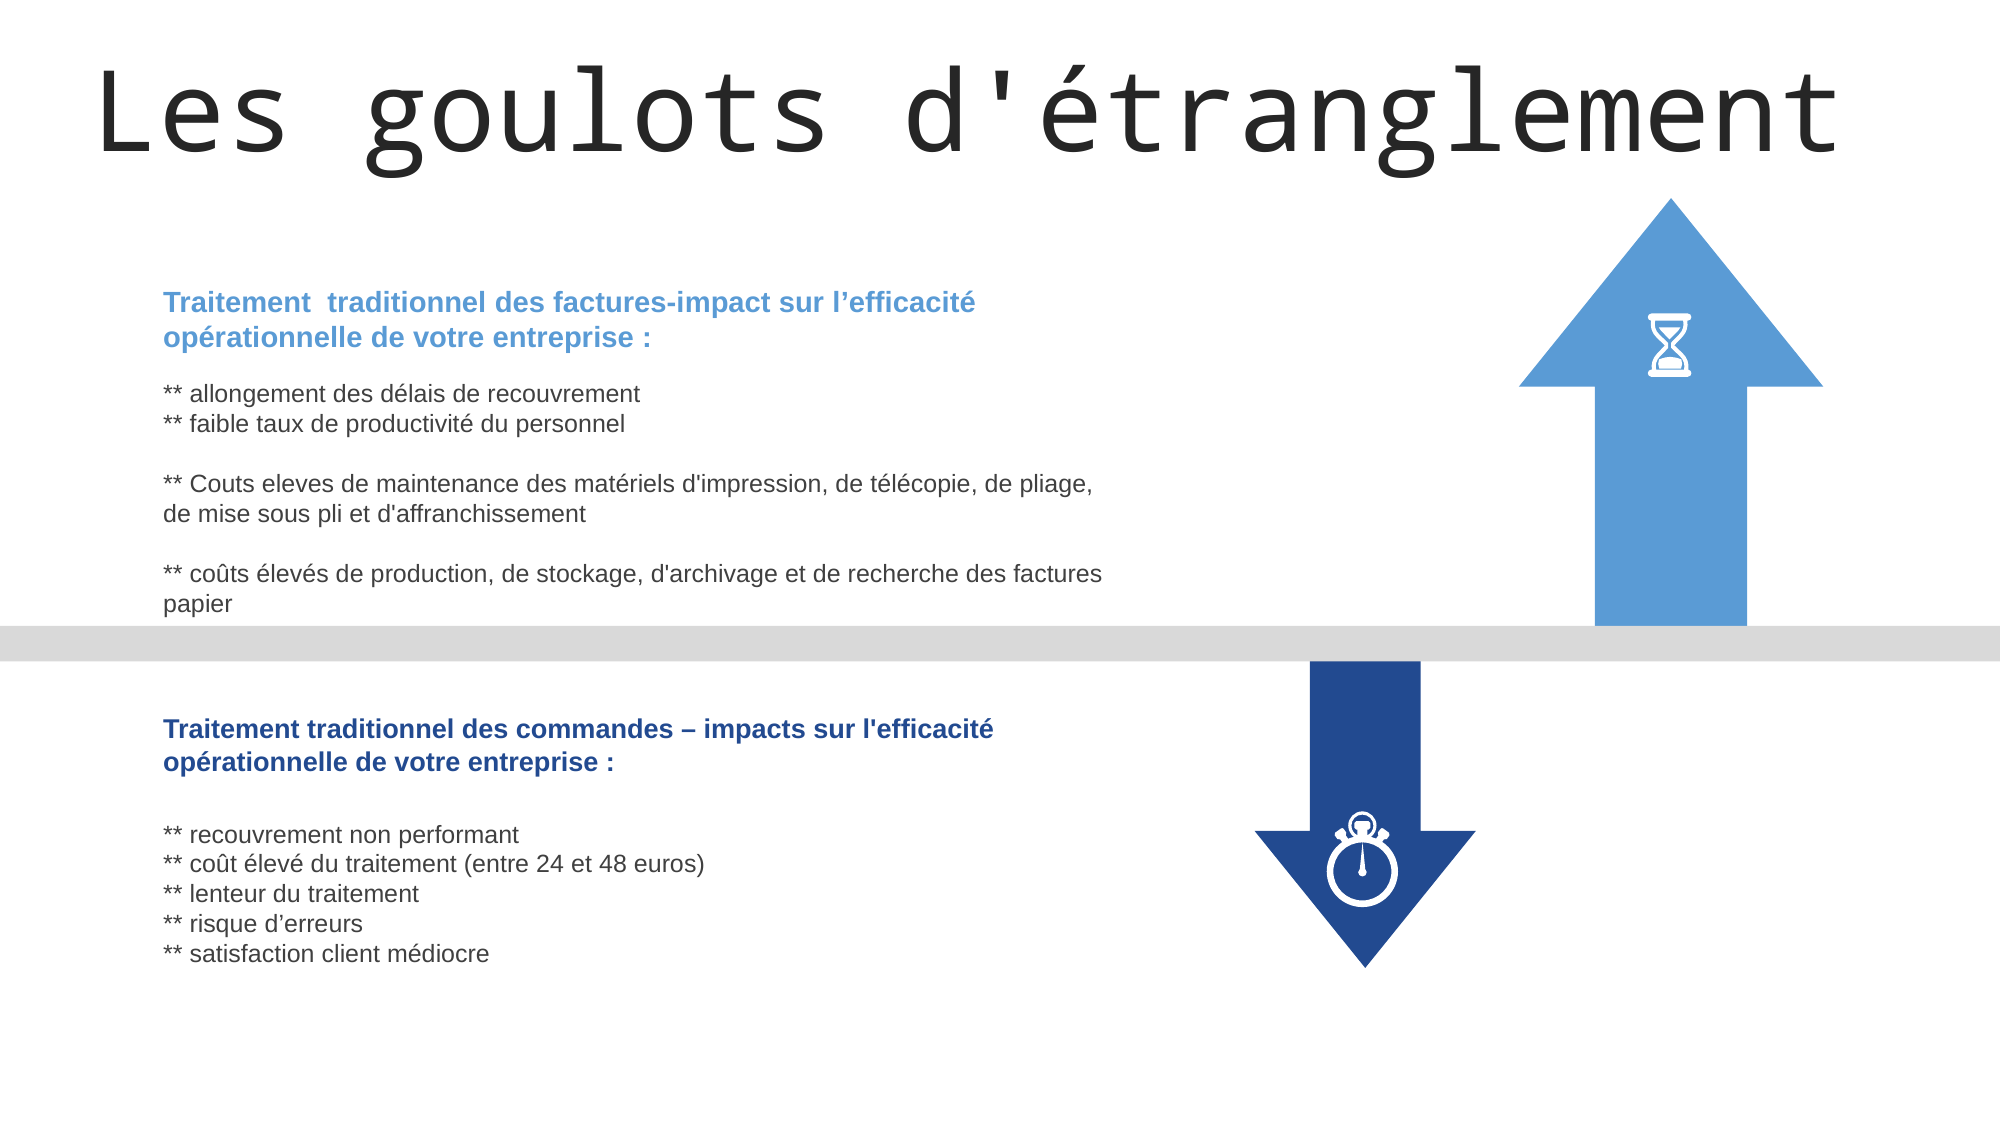

# Les goulots d'étranglement
Traitement traditionnel des factures-impact sur l’efficacité opérationnelle de votre entreprise :
** allongement des délais de recouvrement
** faible taux de productivité du personnel
** Couts eleves de maintenance des matériels d'impression, de télécopie, de pliage, de mise sous pli et d'affranchissement
** coûts élevés de production, de stockage, d'archivage et de recherche des factures papier
Traitement traditionnel des commandes – impacts sur l'efficacité opérationnelle de votre entreprise :
** recouvrement non performant
** coût élevé du traitement (entre 24 et 48 euros)
** lenteur du traitement
** risque d’erreurs
** satisfaction client médiocre